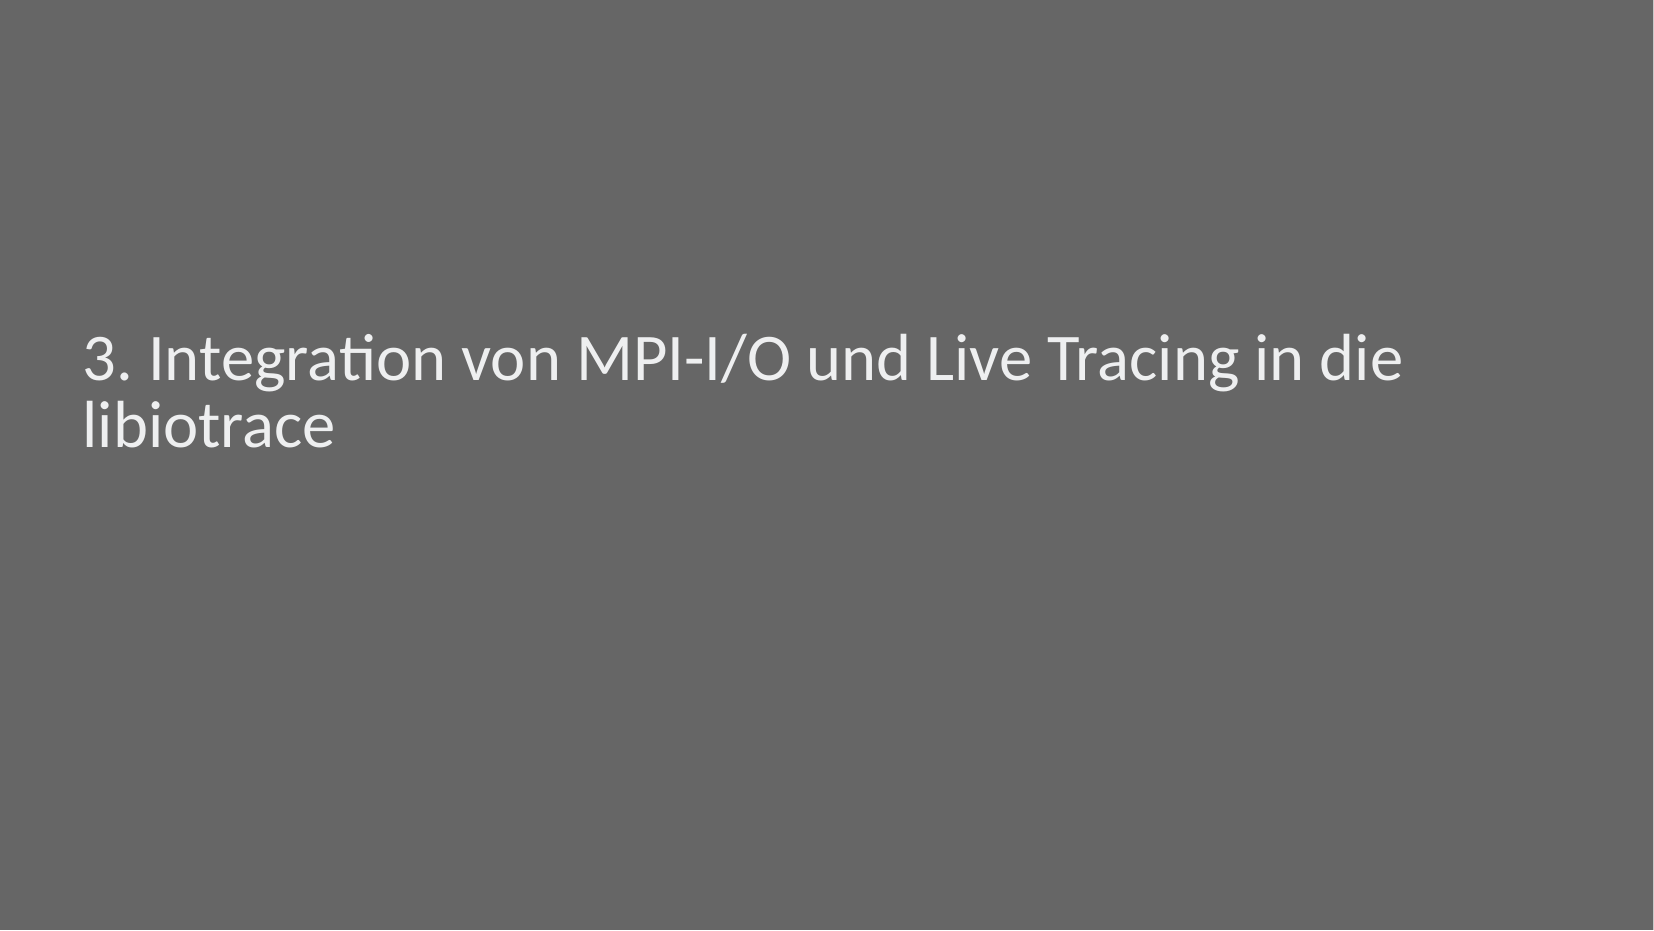

# 3. Integration von MPI-I/O und Live Tracing in die libiotrace